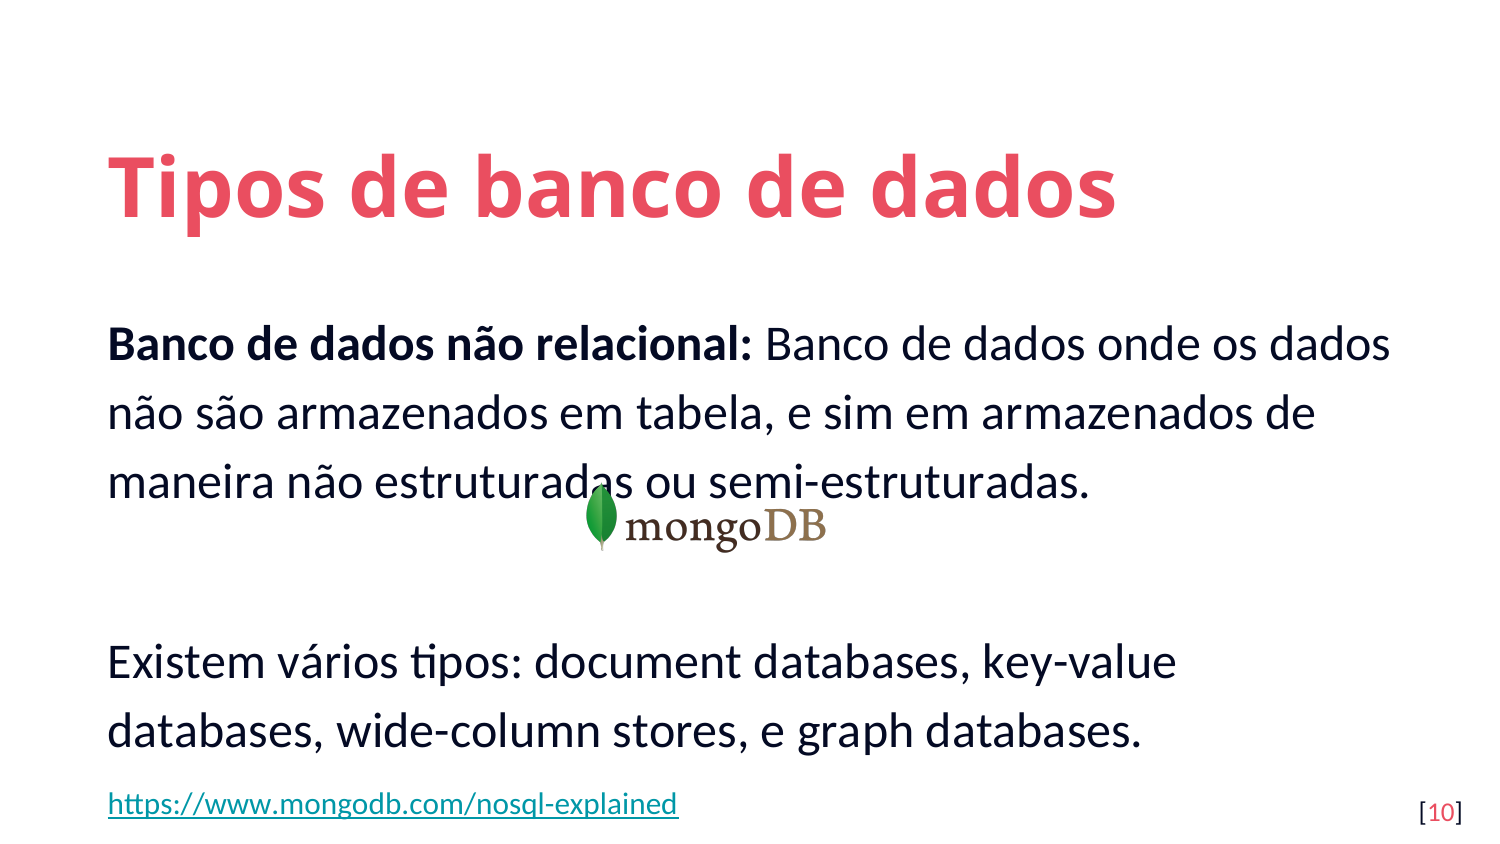

Tipos de banco de dados
Banco de dados não relacional: Banco de dados onde os dados não são armazenados em tabela, e sim em armazenados de maneira não estruturadas ou semi-estruturadas.
Existem vários tipos: document databases, key-value databases, wide-column stores, e graph databases.
https://www.mongodb.com/nosql-explained